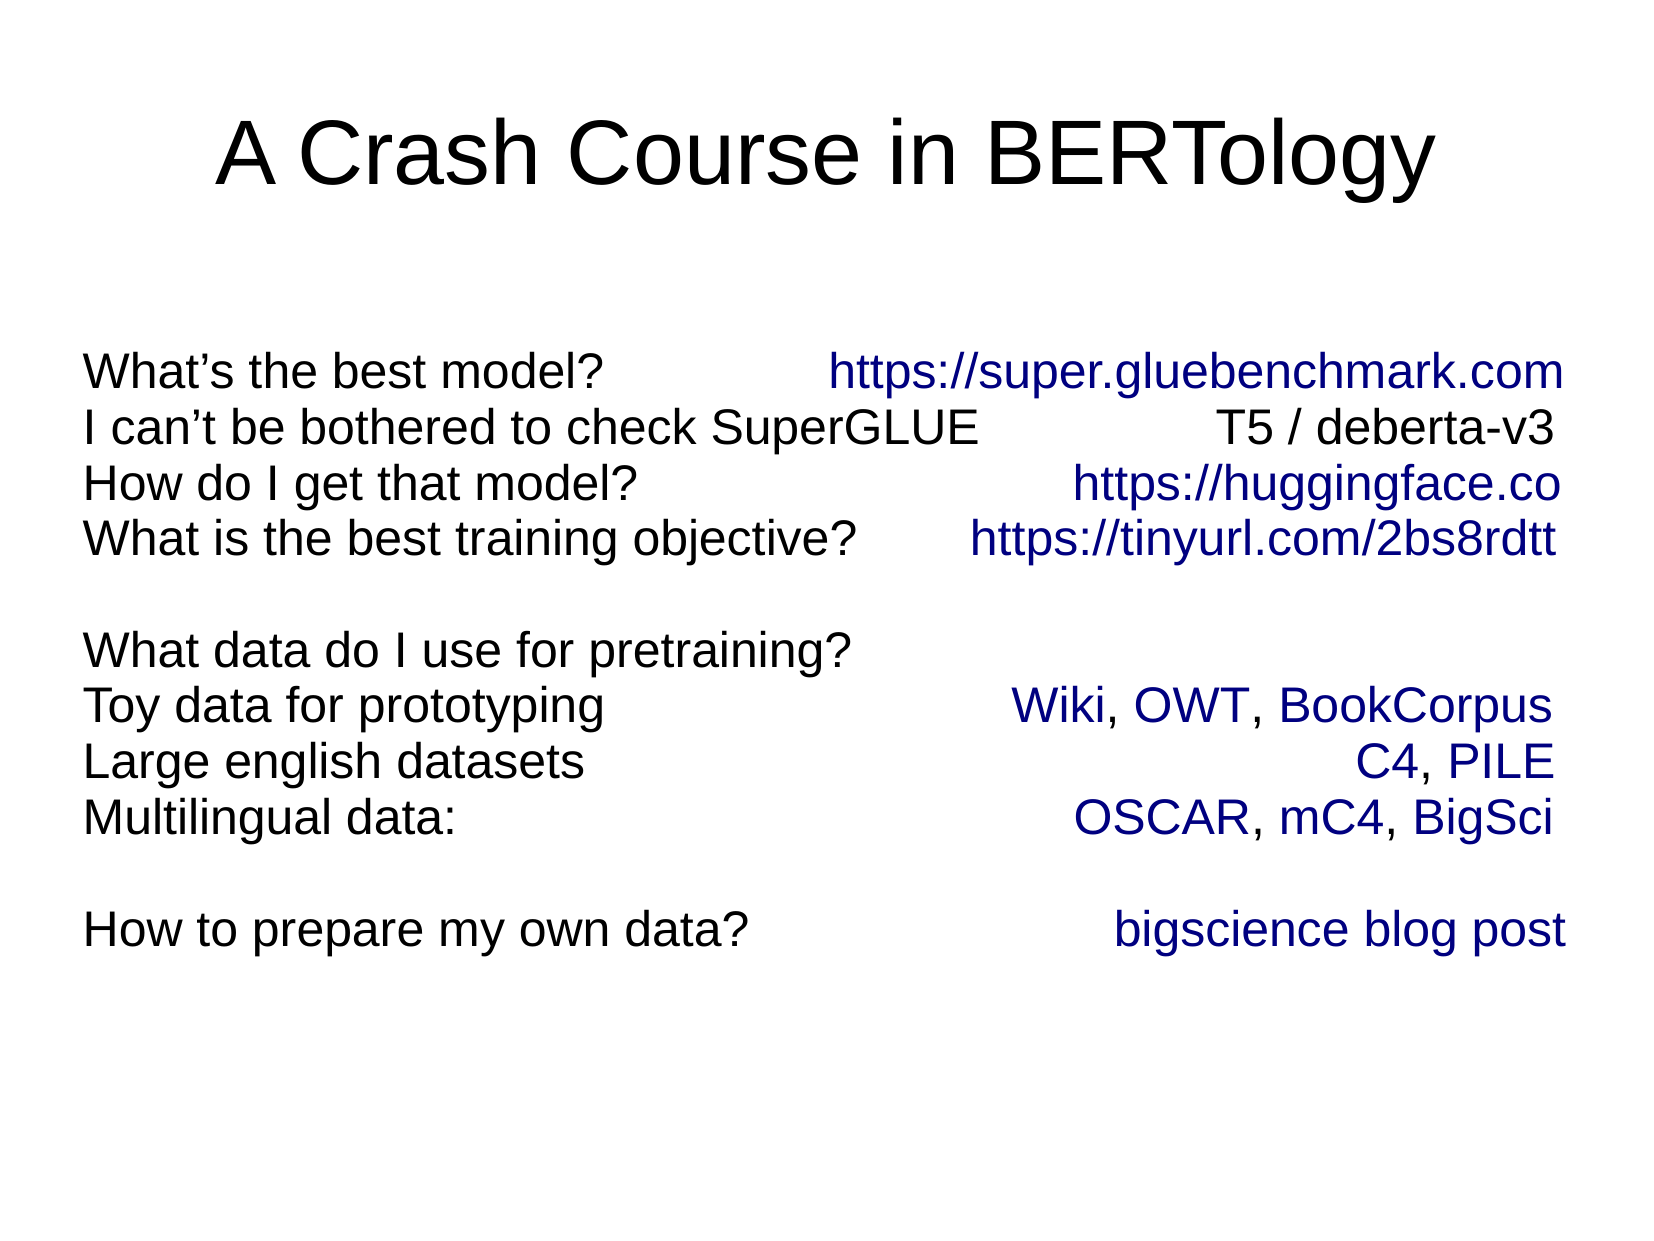

# A Crash Course in BERTology
What’s the best model? https://super.gluebenchmark.com
I can’t be bothered to check SuperGLUE T5 / deberta-v3
How do I get that model? https://huggingface.co
What is the best training objective? https://tinyurl.com/2bs8rdtt
What data do I use for pretraining?
Toy data for prototyping Wiki, OWT, BookCorpus
Large english datasets C4, PILE
Multilingual data: OSCAR, mC4, BigSci
How to prepare my own data? bigscience blog post